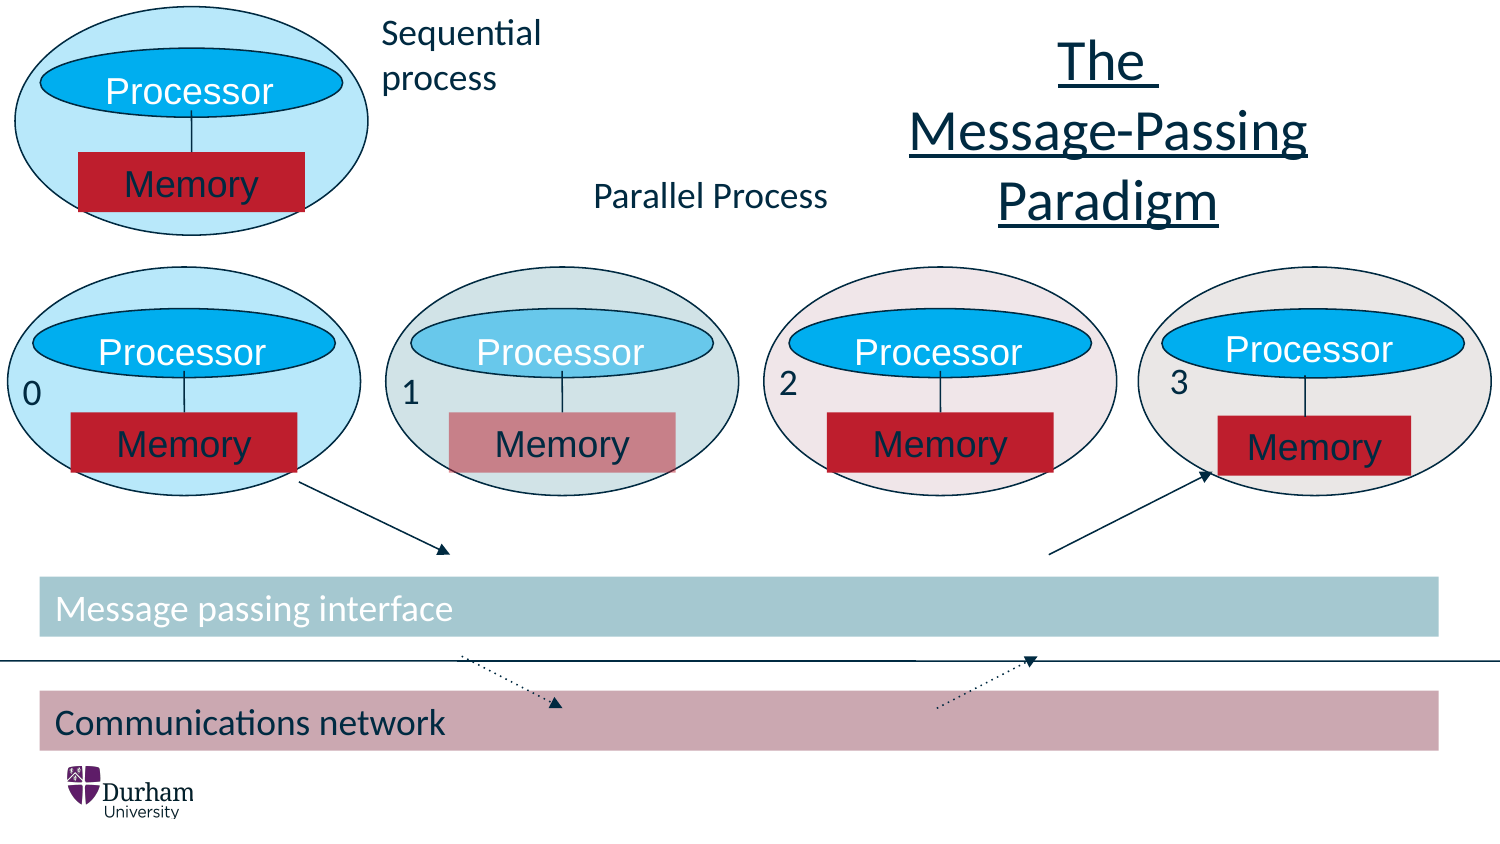

Sequential
process
Processor
Memory
The
Message-Passing Paradigm
Processor
Processor
Processor
Processor
3
2
1
0
Memory
Memory
Memory
Memory
Parallel Process
Message passing interface
Communications network